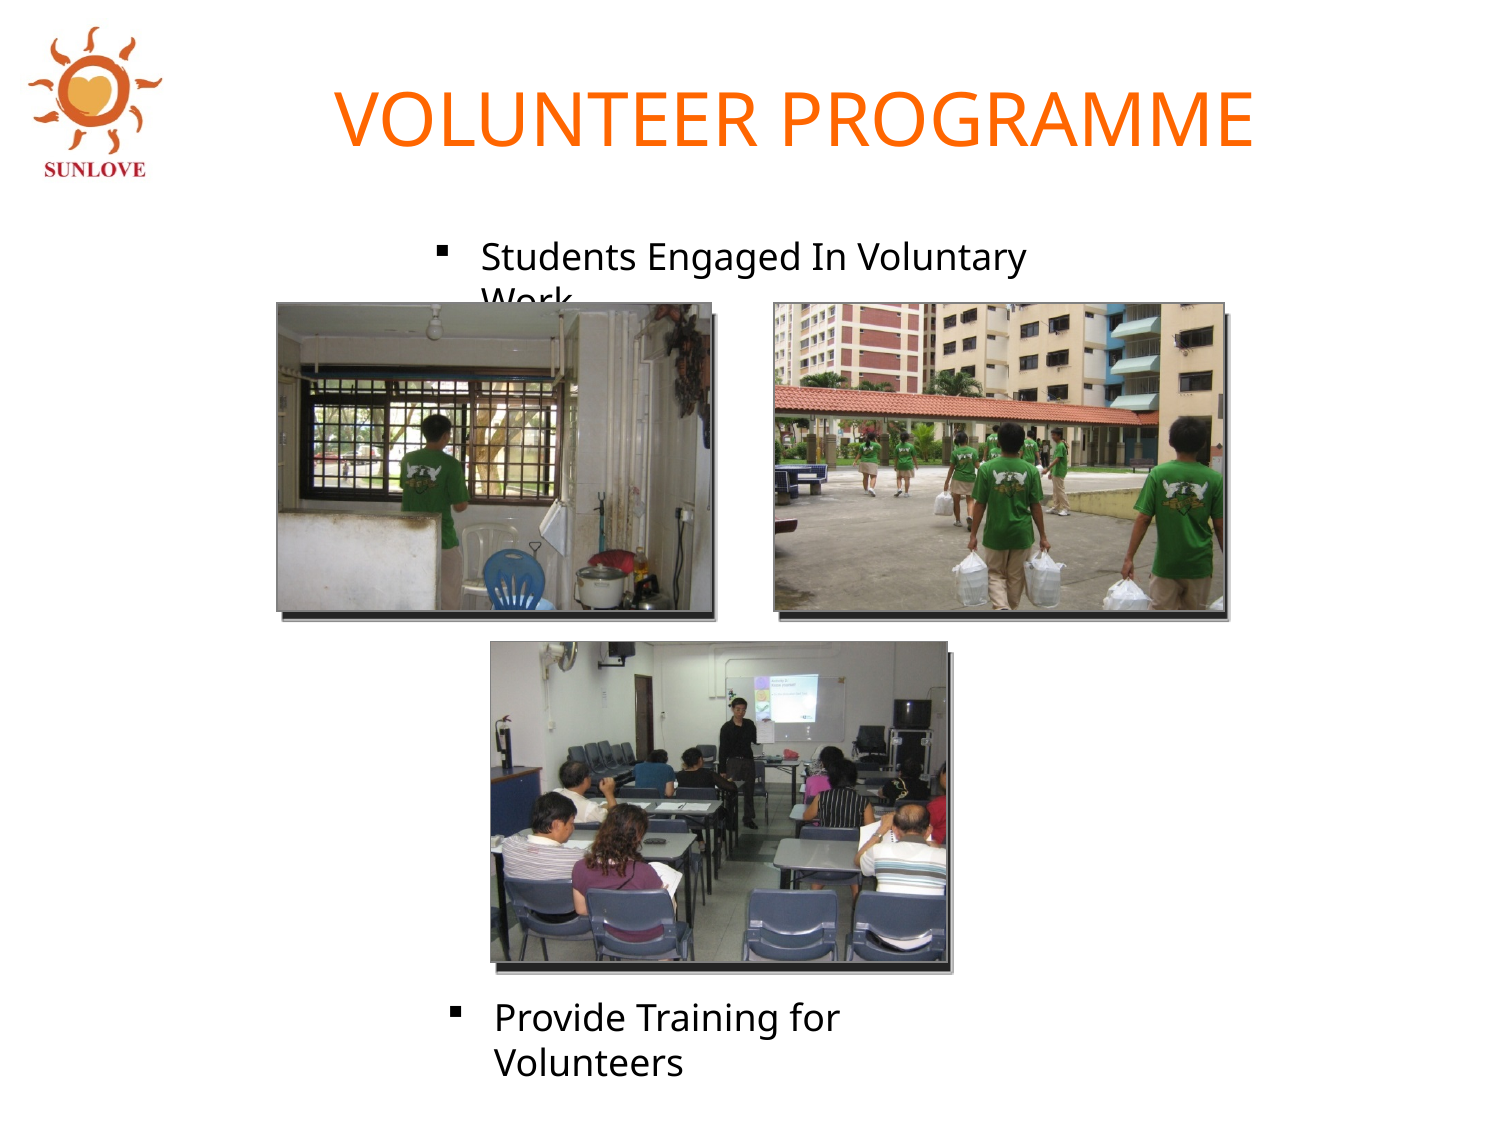

# VOLUNTEER PROGRAMME
Students Engaged In Voluntary Work
Provide Training for Volunteers